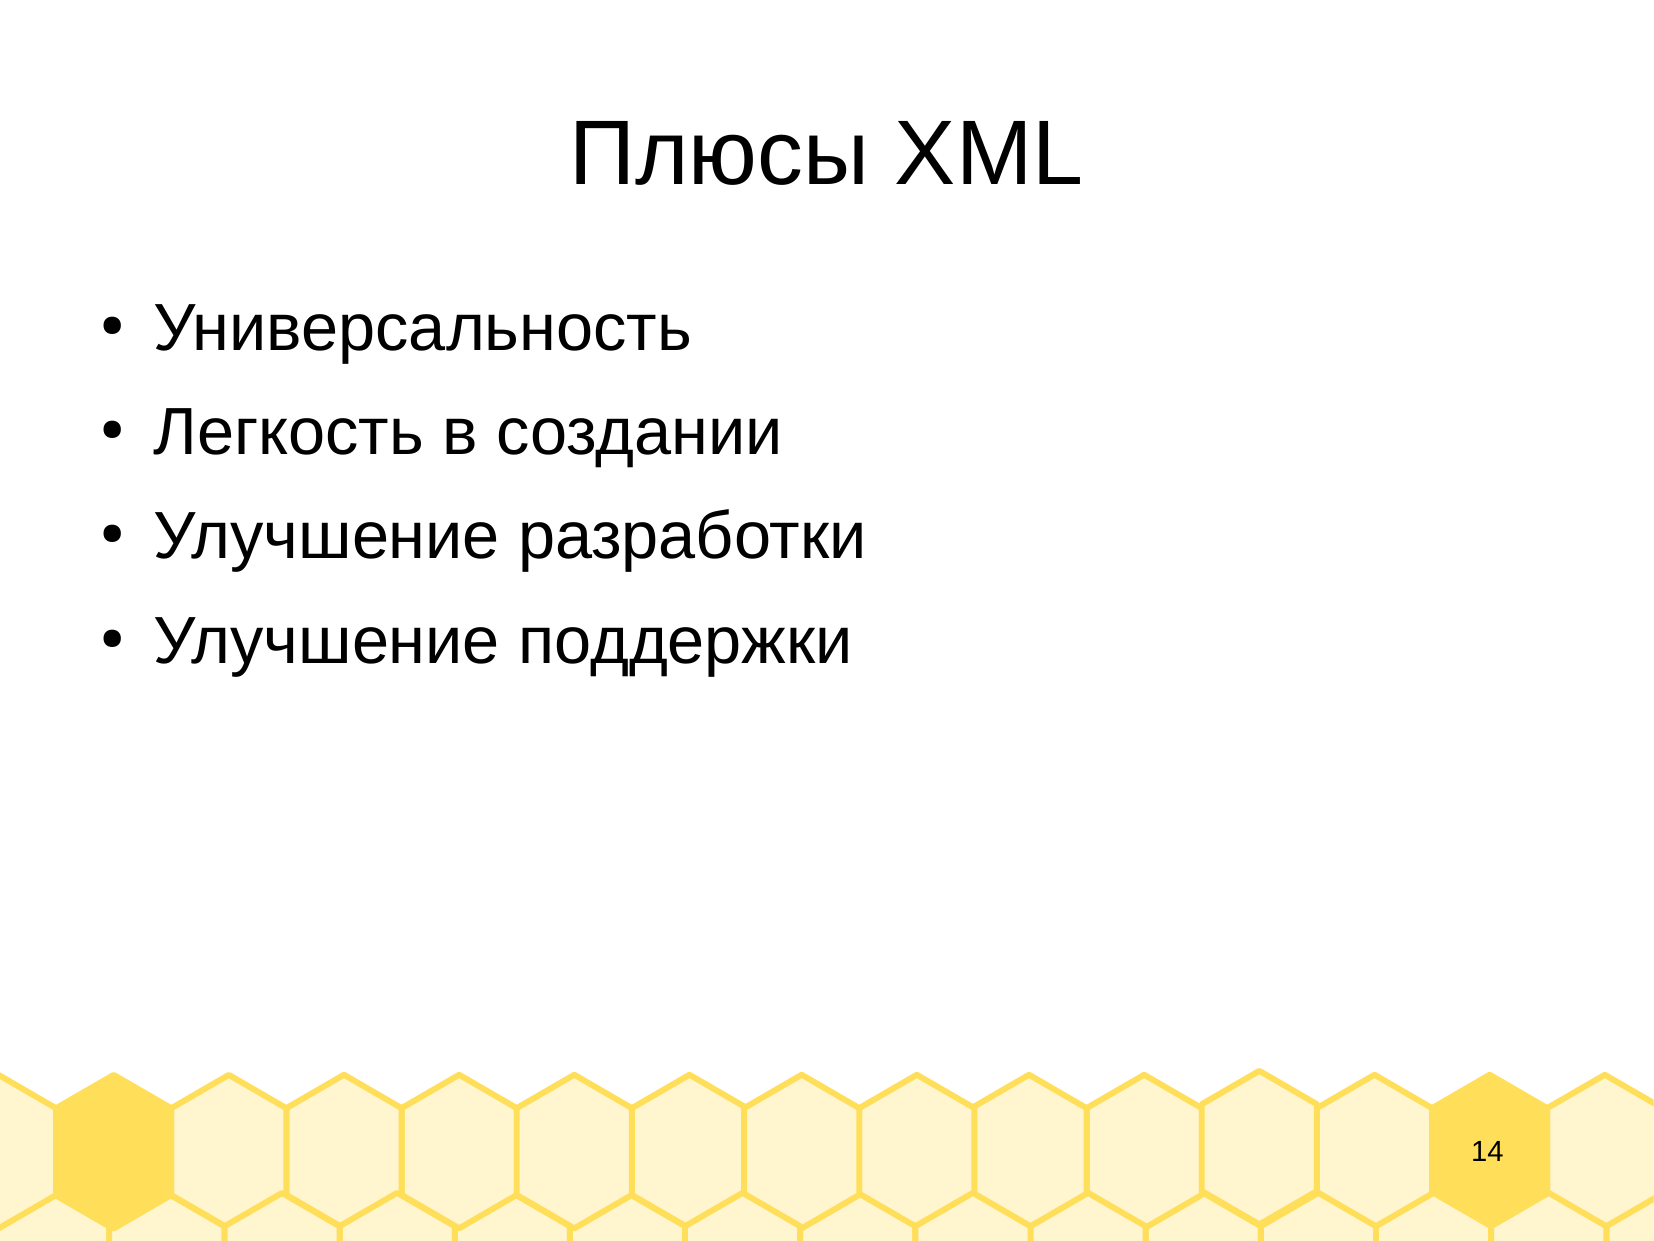

# Плюсы XML
Универсальность
Легкость в создании
Улучшение разработки
Улучшение поддержки